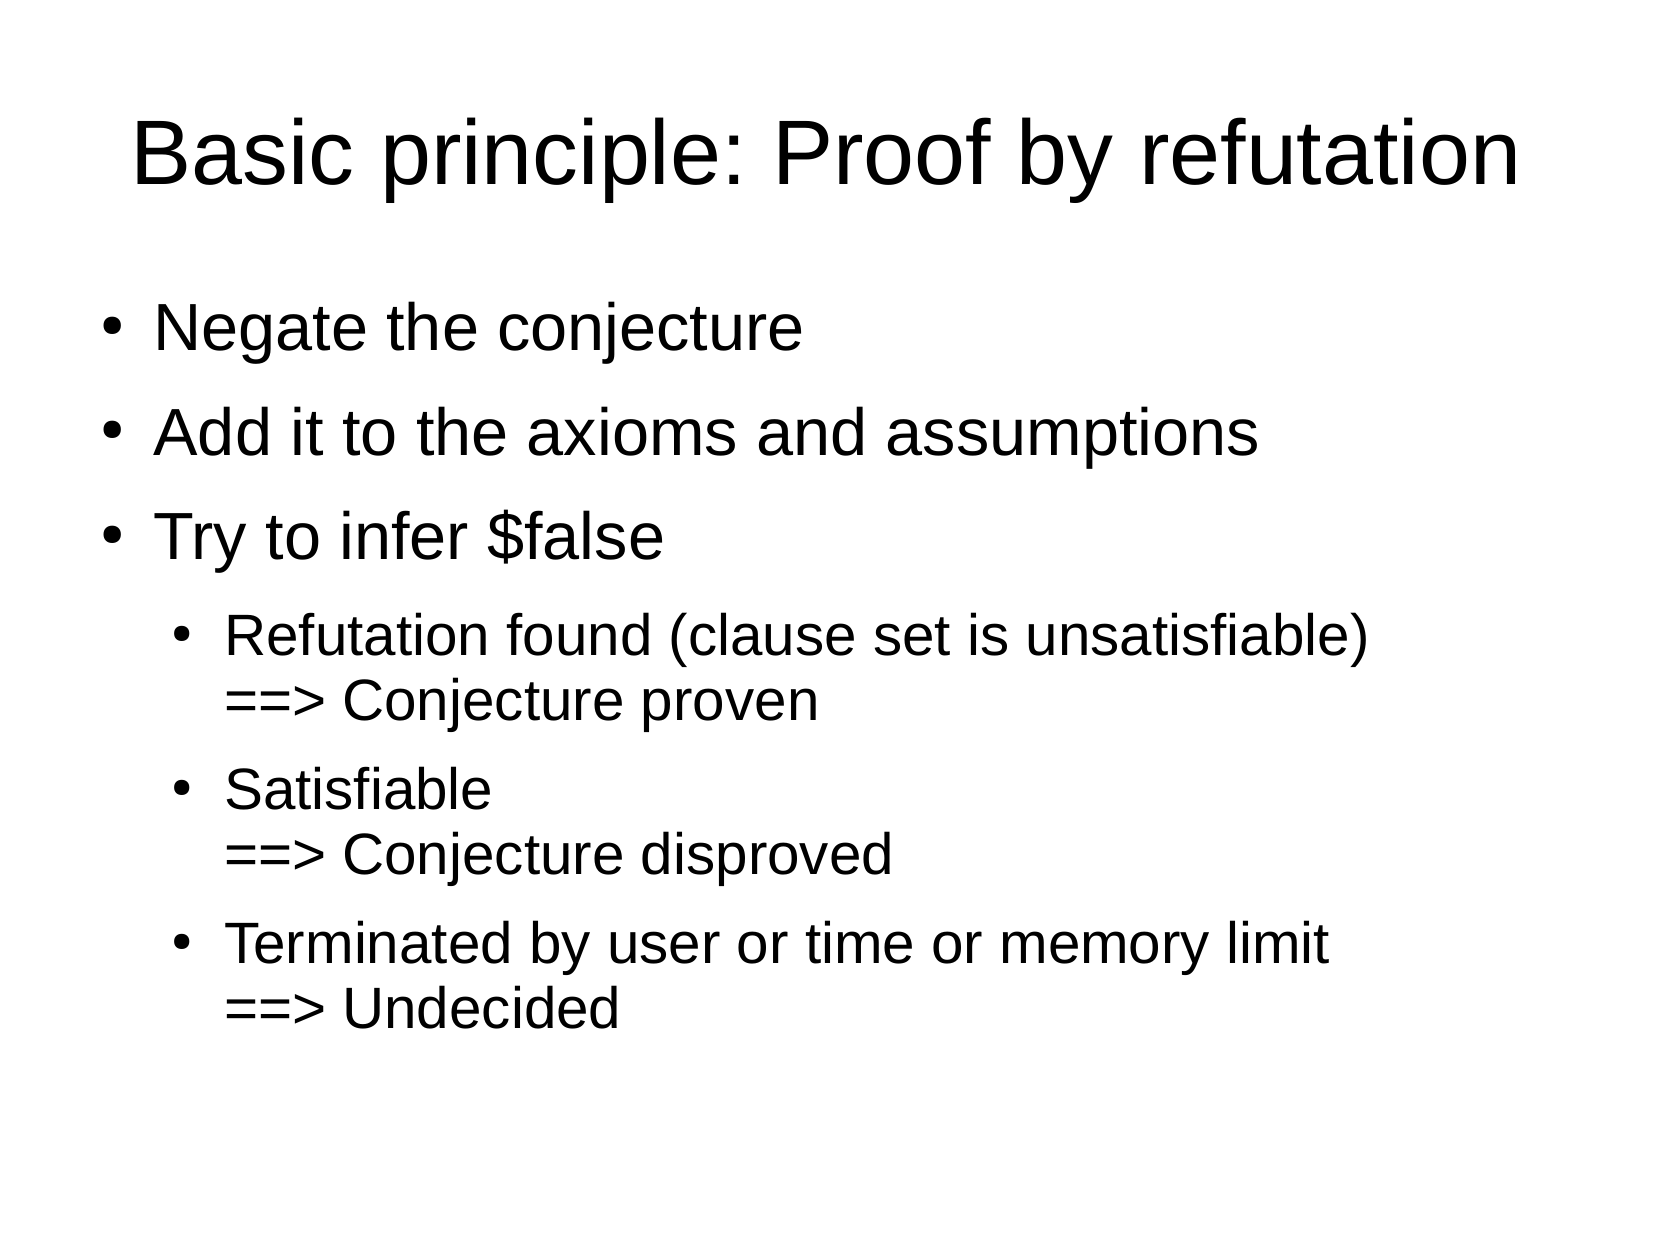

# Basic principle: Proof by refutation
Negate the conjecture
Add it to the axioms and assumptions
Try to infer $false
Refutation found (clause set is unsatisfiable)
==> Conjecture proven
Satisfiable
==> Conjecture disproved
Terminated by user or time or memory limit
==> Undecided